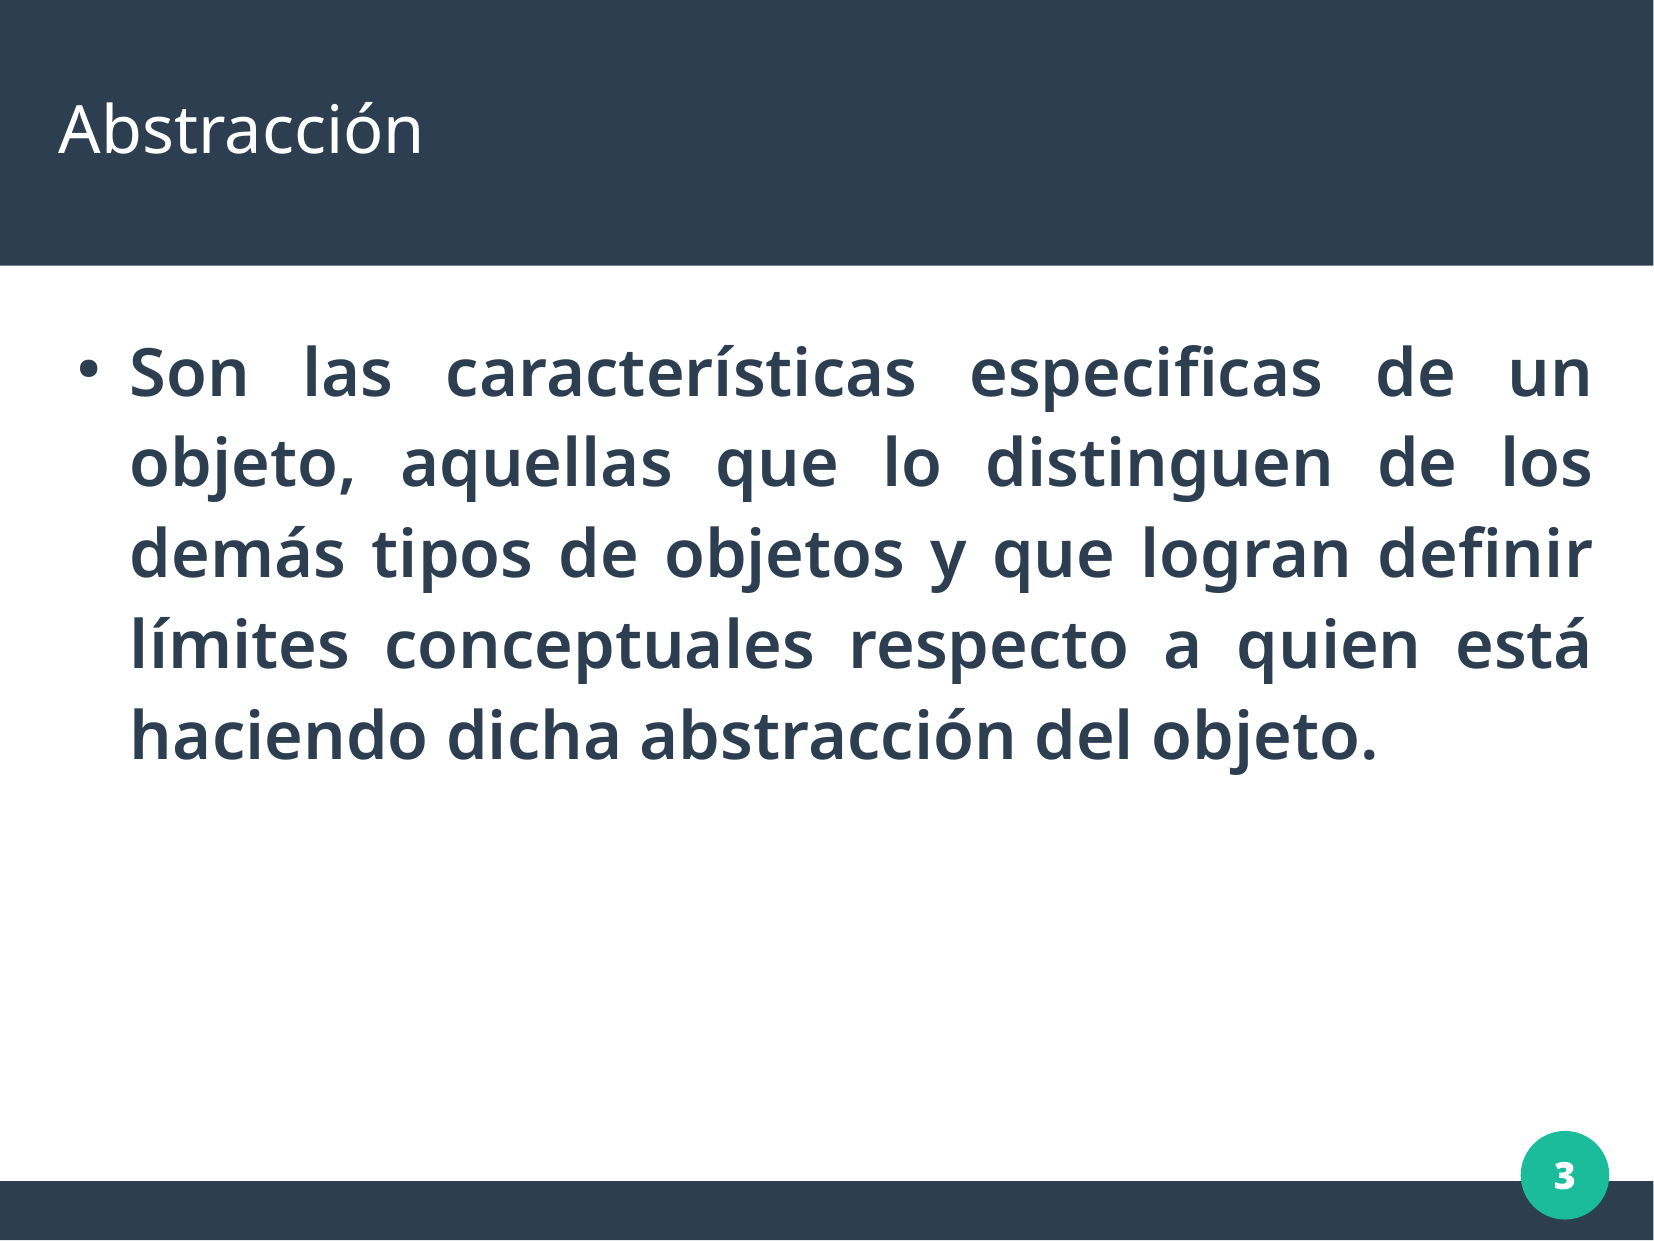

# Abstracción
Son las características especificas de un objeto, aquellas que lo distinguen de los demás tipos de objetos y que logran definir límites conceptuales respecto a quien está haciendo dicha abstracción del objeto.
3